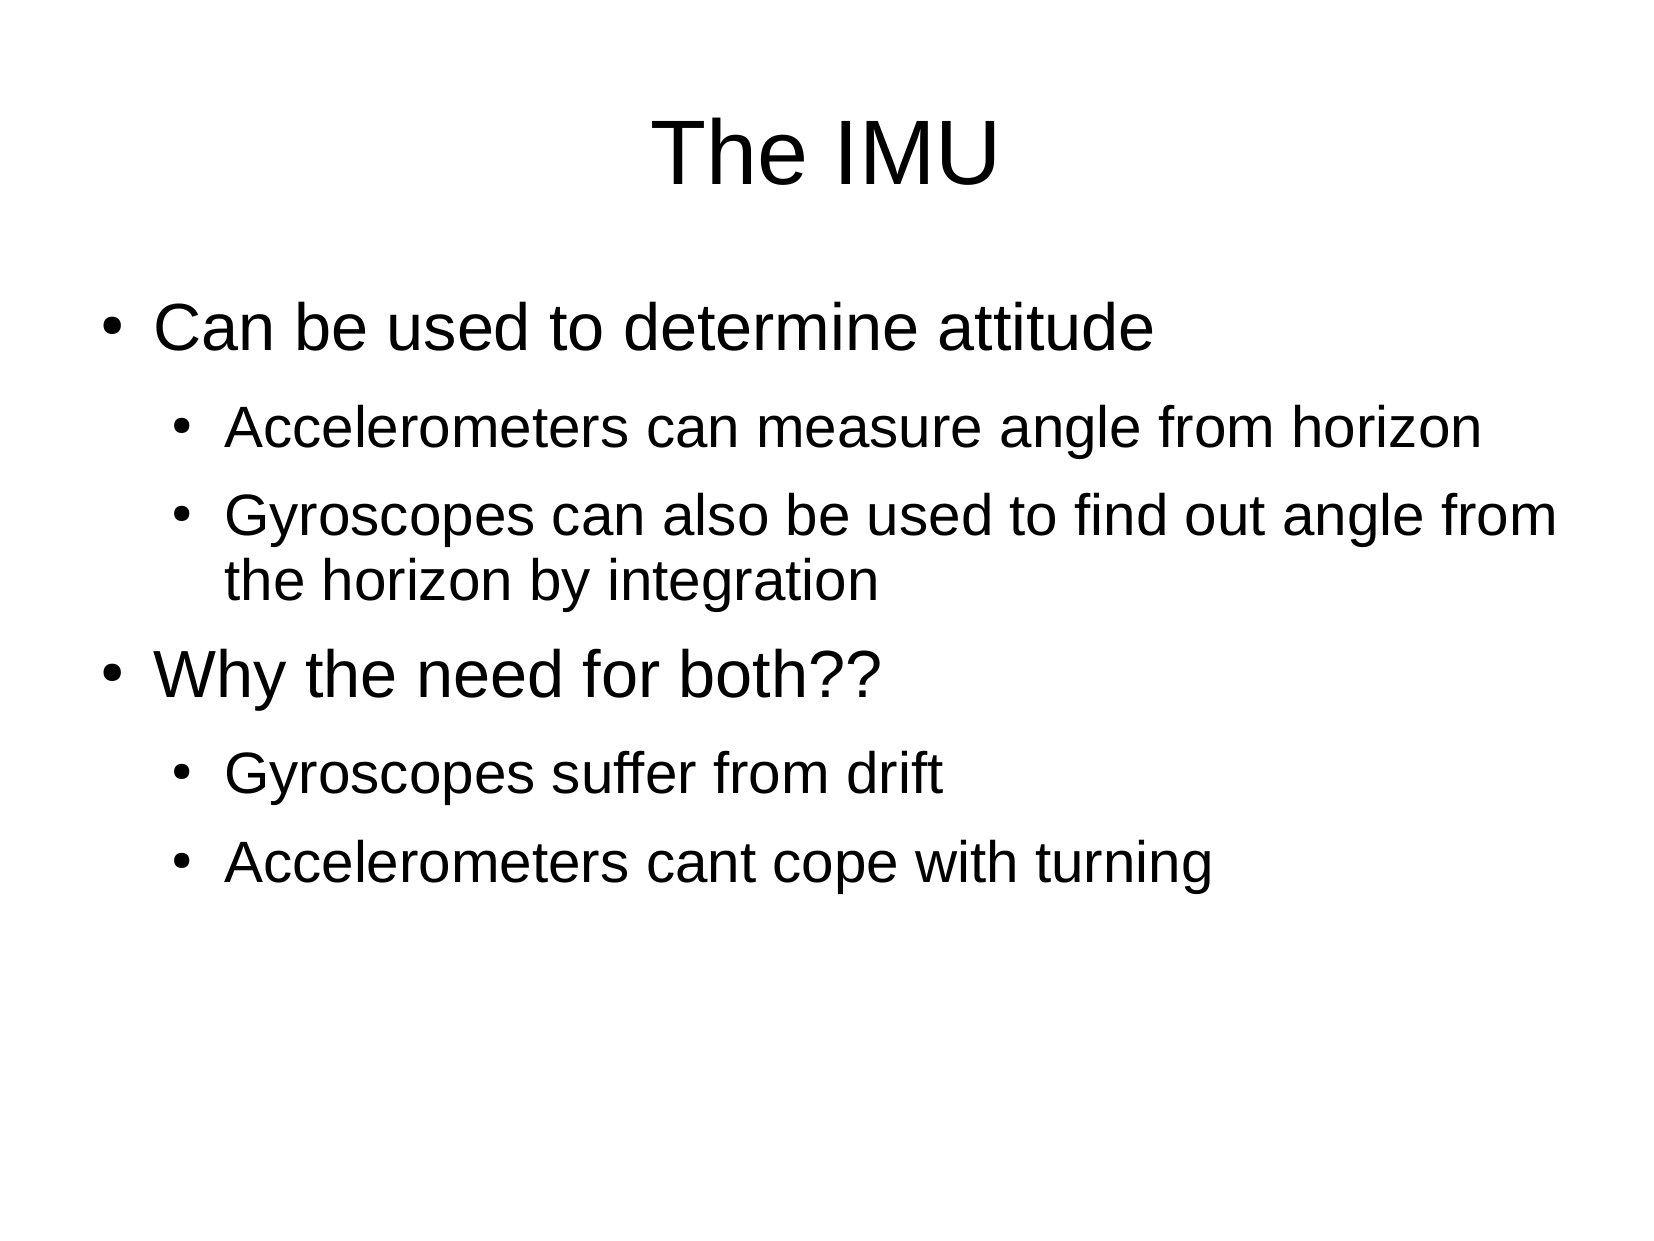

# The IMU
Can be used to determine attitude
Accelerometers can measure angle from horizon
Gyroscopes can also be used to find out angle from the horizon by integration
Why the need for both??
Gyroscopes suffer from drift
Accelerometers cant cope with turning